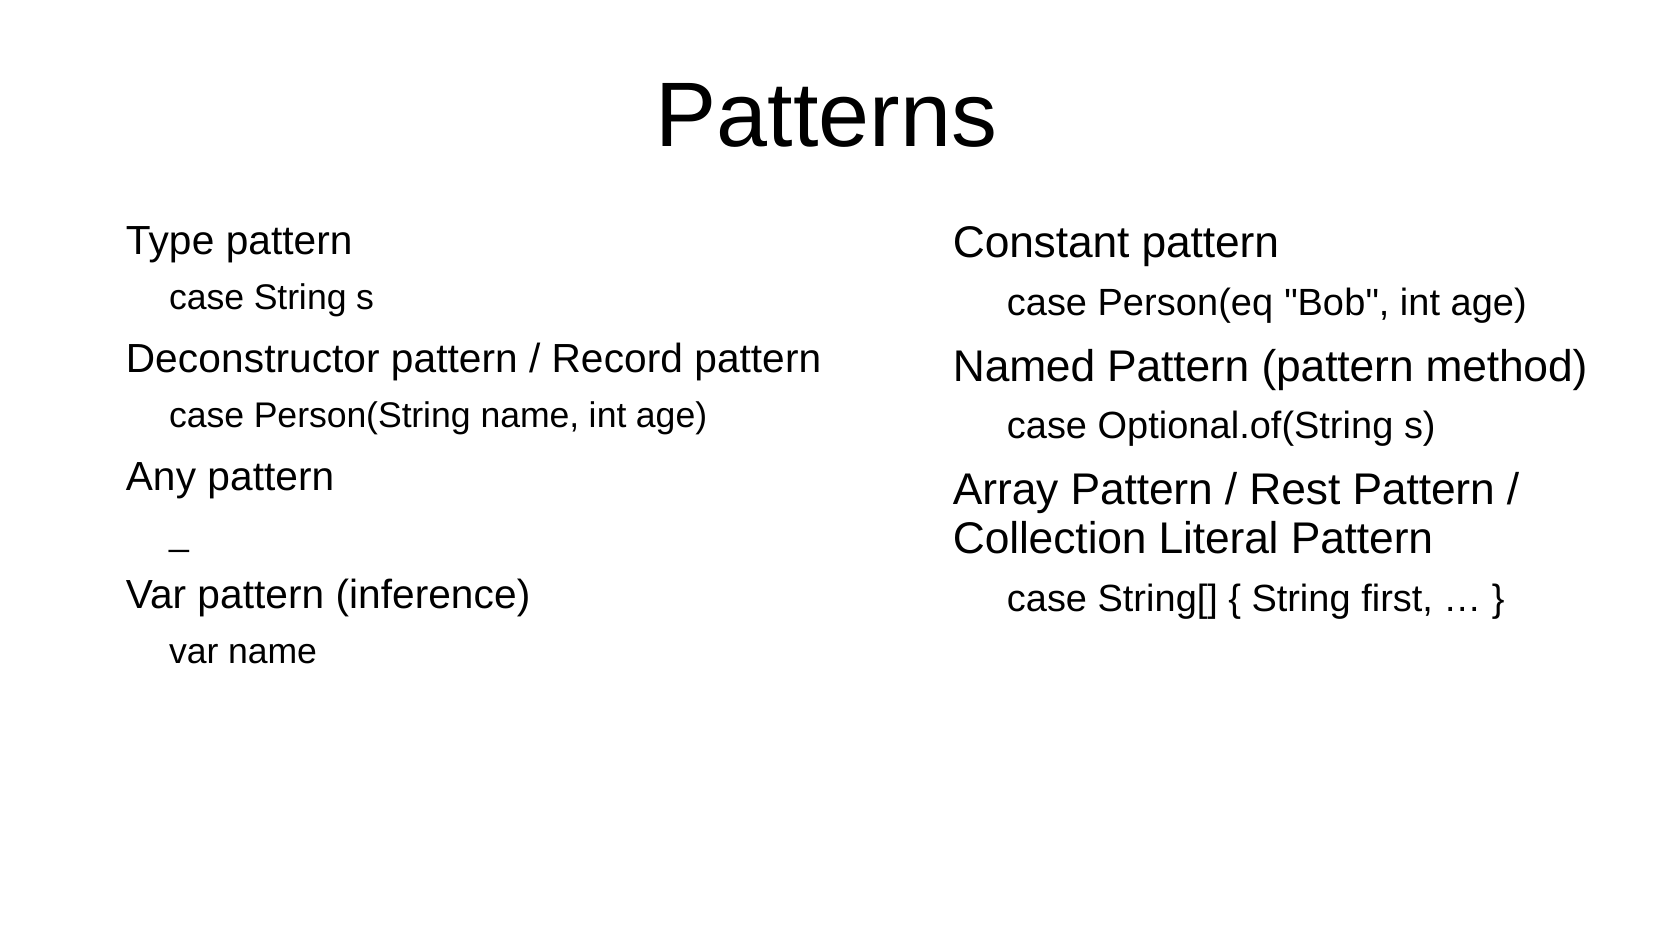

# Patterns
Type pattern
case String s
Deconstructor pattern / Record pattern
case Person(String name, int age)
Any pattern
_
Var pattern (inference)
var name
Constant pattern
case Person(eq "Bob", int age)
Named Pattern (pattern method)
case Optional.of(String s)
Array Pattern / Rest Pattern / Collection Literal Pattern
case String[] { String first, … }